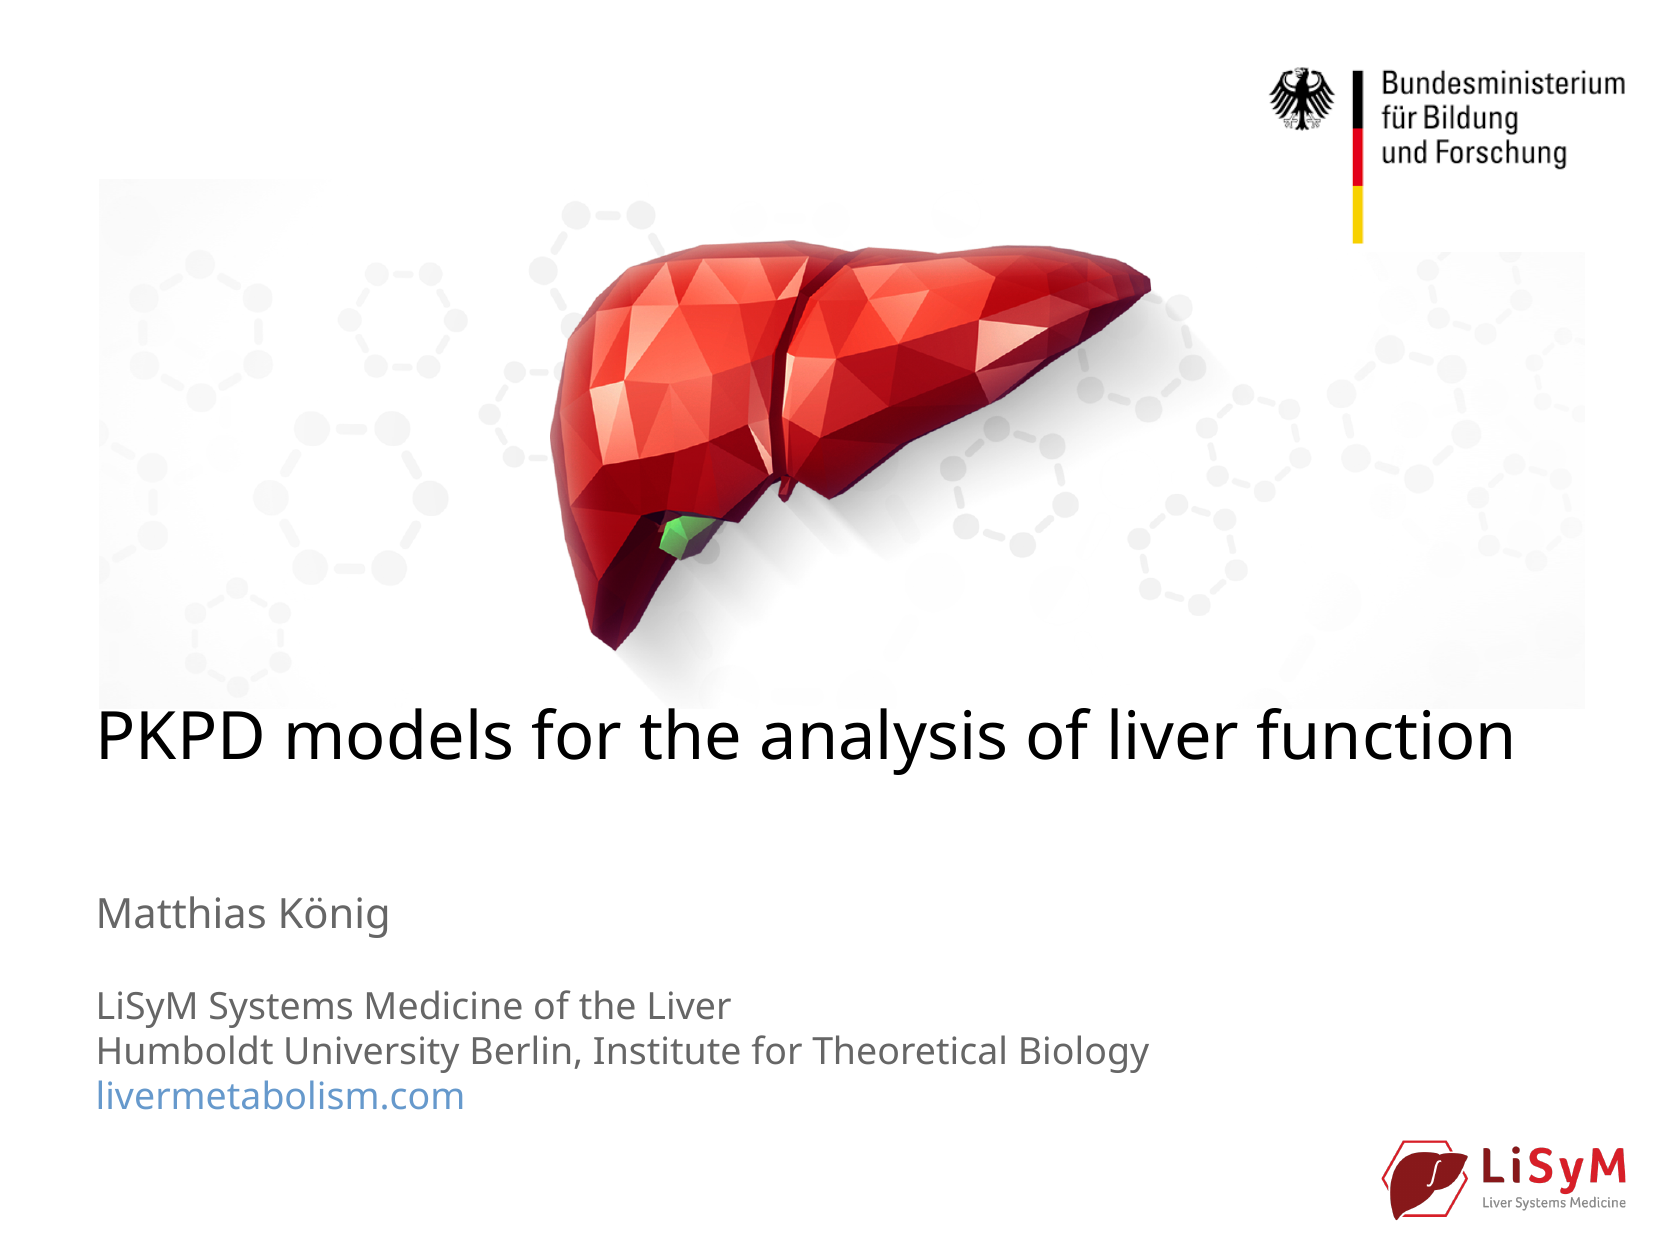

PKPD models for the analysis of liver function
Matthias König
LiSyM Systems Medicine of the Liver
Humboldt University Berlin, Institute for Theoretical Biology
livermetabolism.com